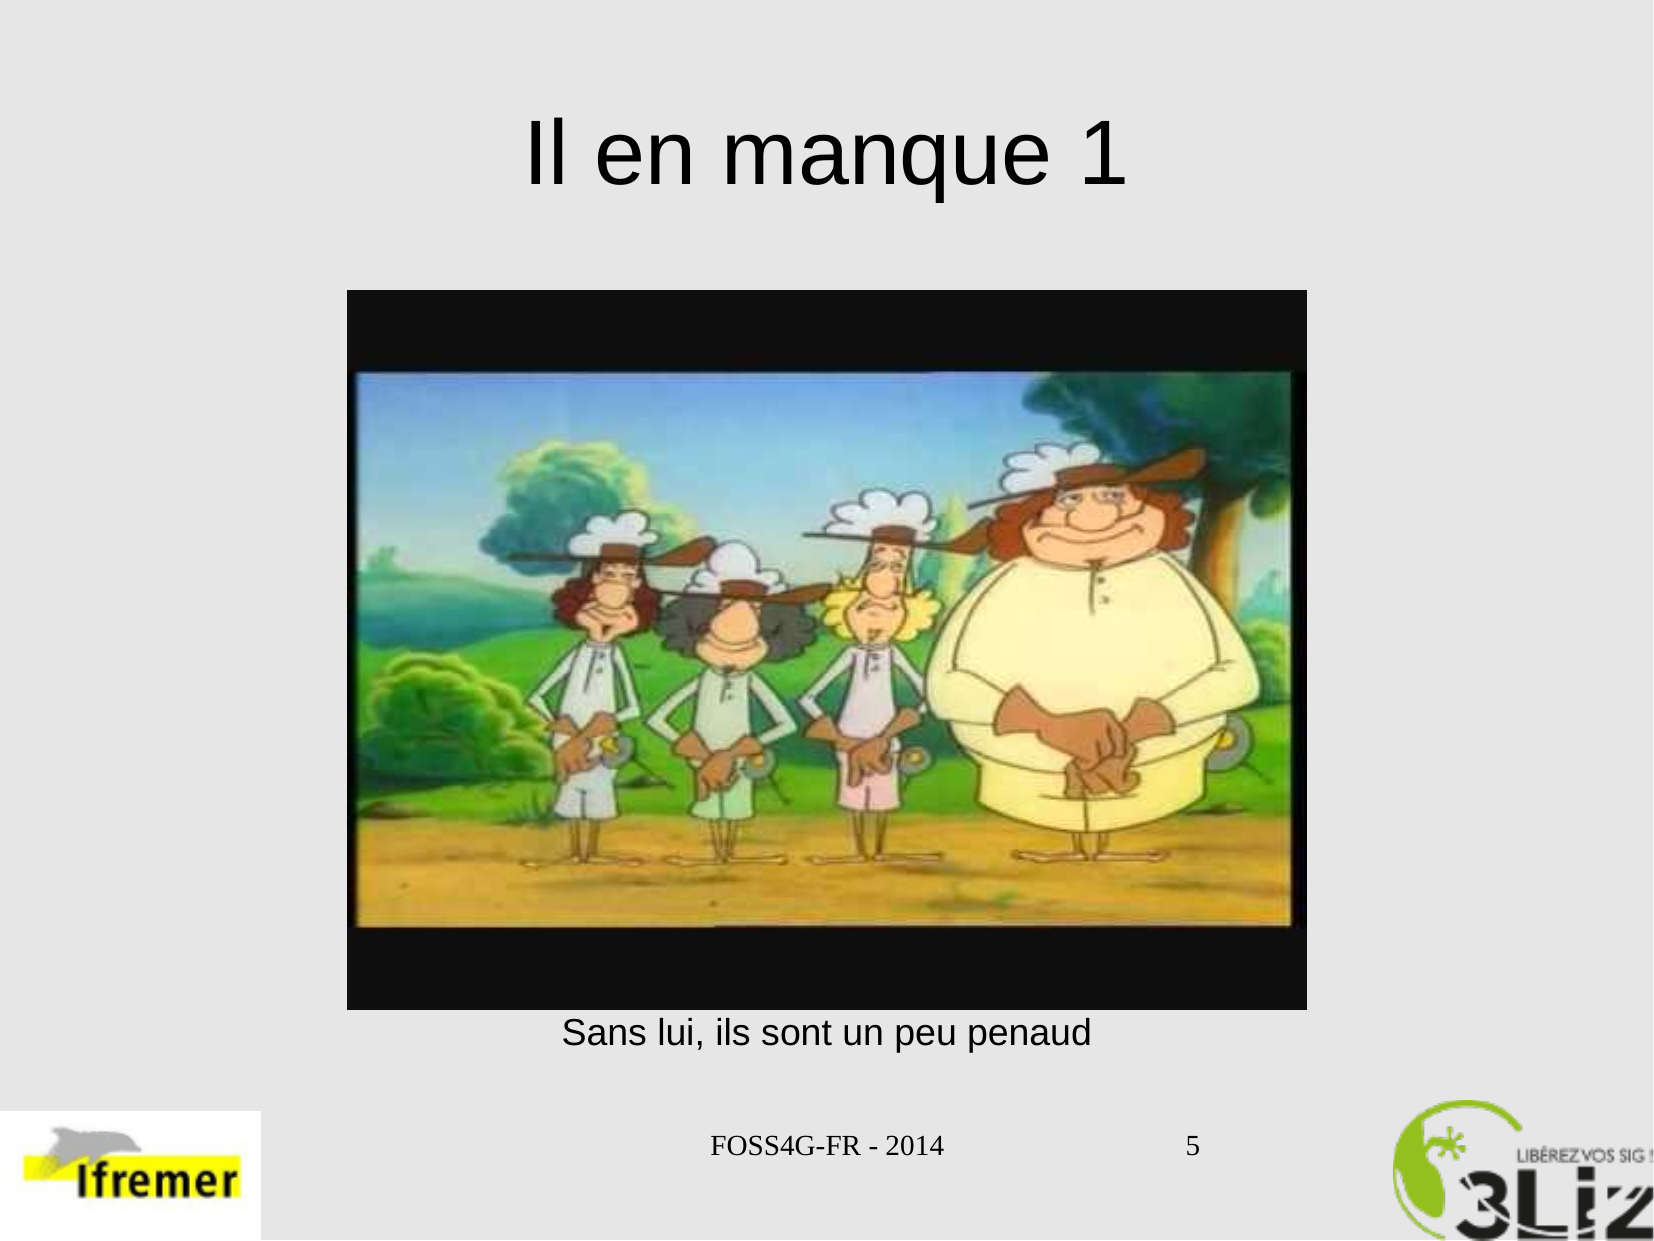

# Il en manque 1
Sans lui, ils sont un peu penaud
FOSS4G-FR - 2014
5